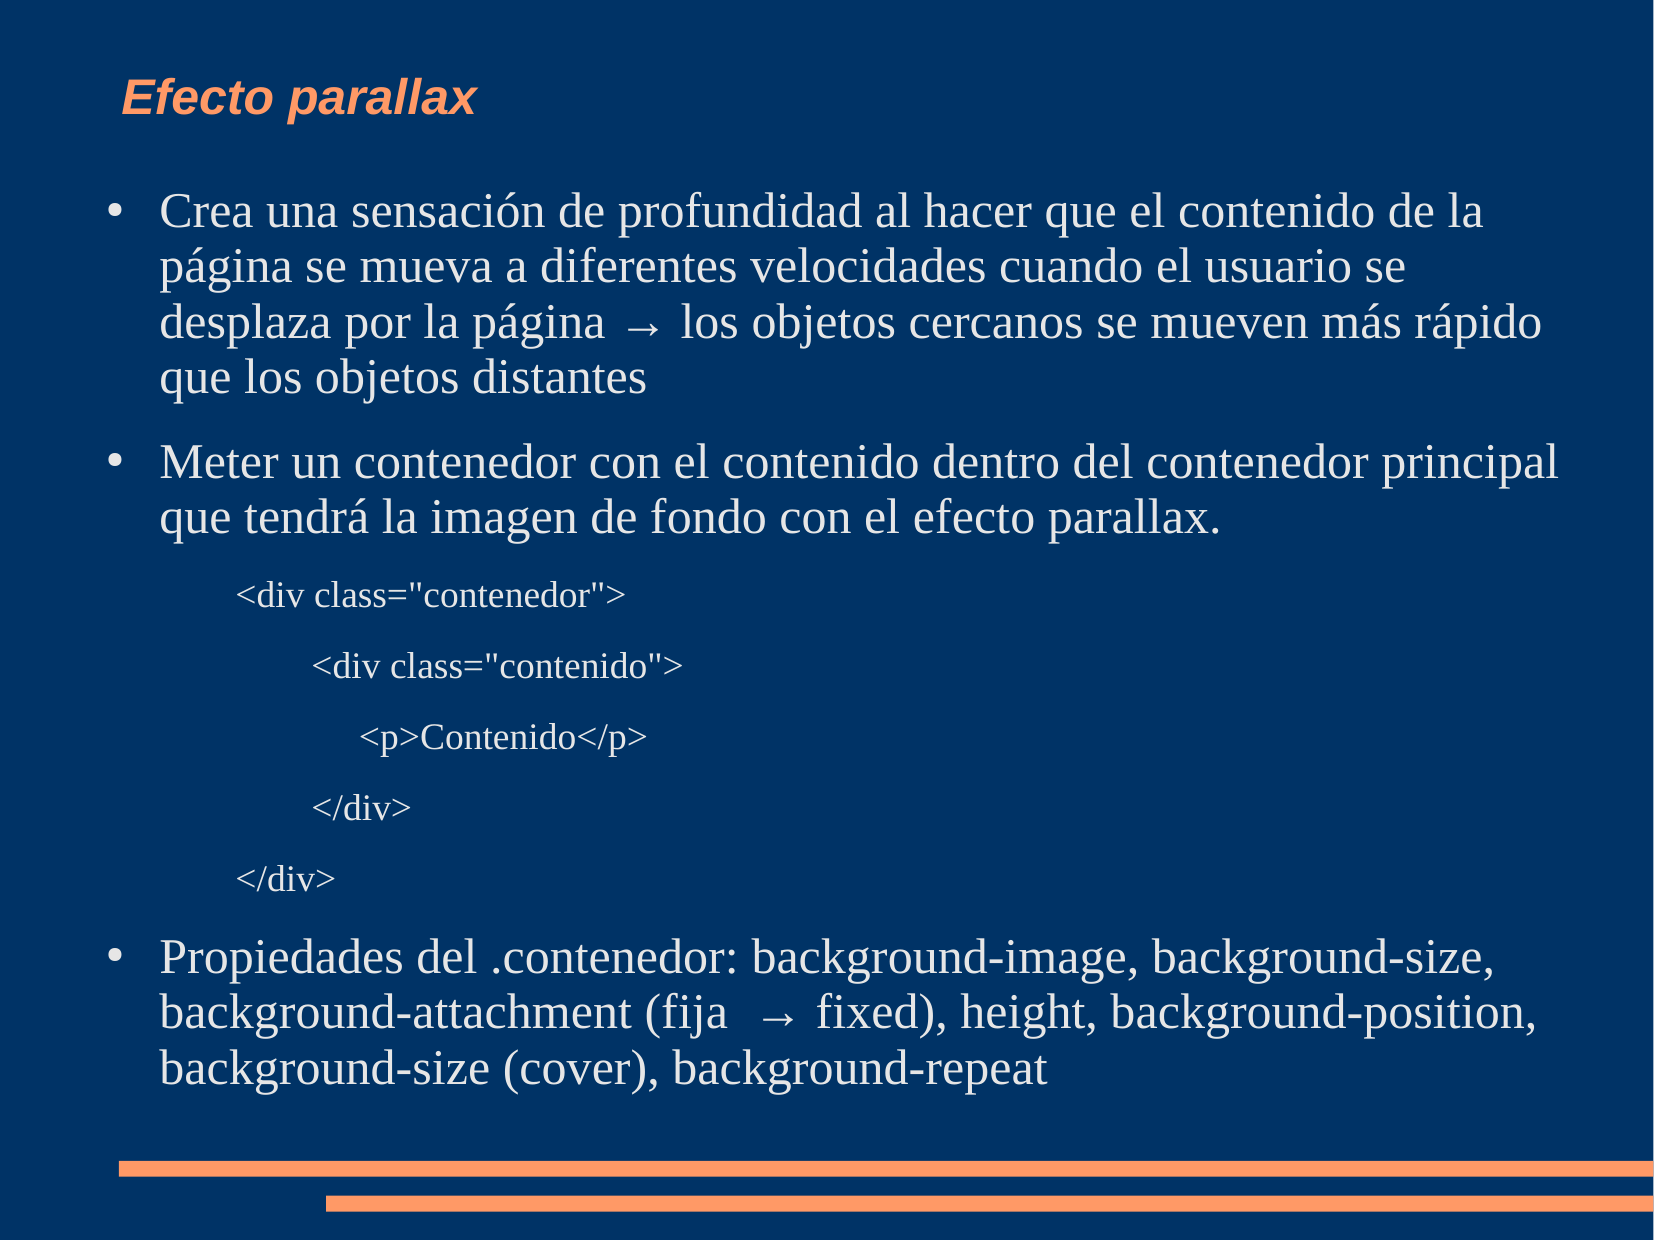

# Efecto parallax
Crea una sensación de profundidad al hacer que el contenido de la página se mueva a diferentes velocidades cuando el usuario se desplaza por la página → los objetos cercanos se mueven más rápido que los objetos distantes
Meter un contenedor con el contenido dentro del contenedor principal que tendrá la imagen de fondo con el efecto parallax.
<div class="contenedor">
 <div class="contenido">
 <p>Contenido</p>
 </div>
</div>
Propiedades del .contenedor: background-image, background-size, background-attachment (fija → fixed), height, background-position, background-size (cover), background-repeat